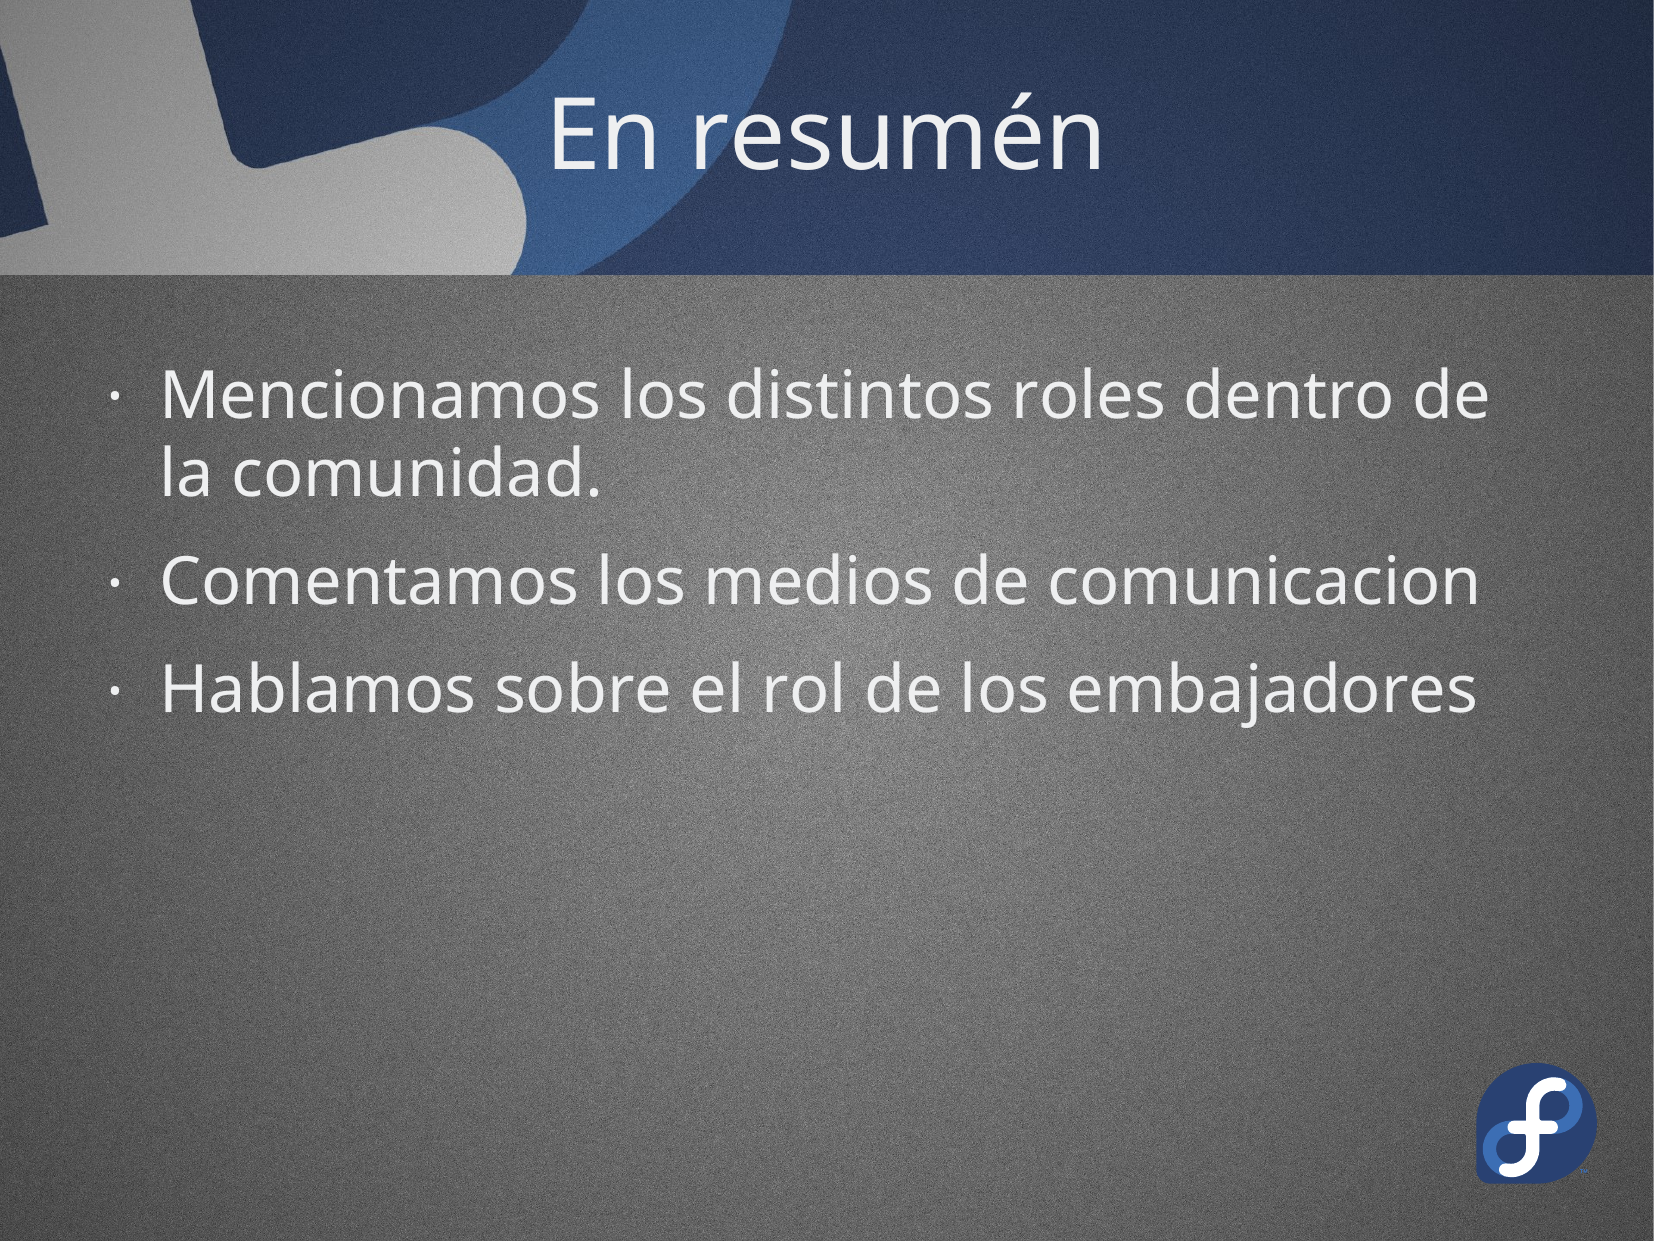

En resumén
Mencionamos los distintos roles dentro de la comunidad.
Comentamos los medios de comunicacion
Hablamos sobre el rol de los embajadores